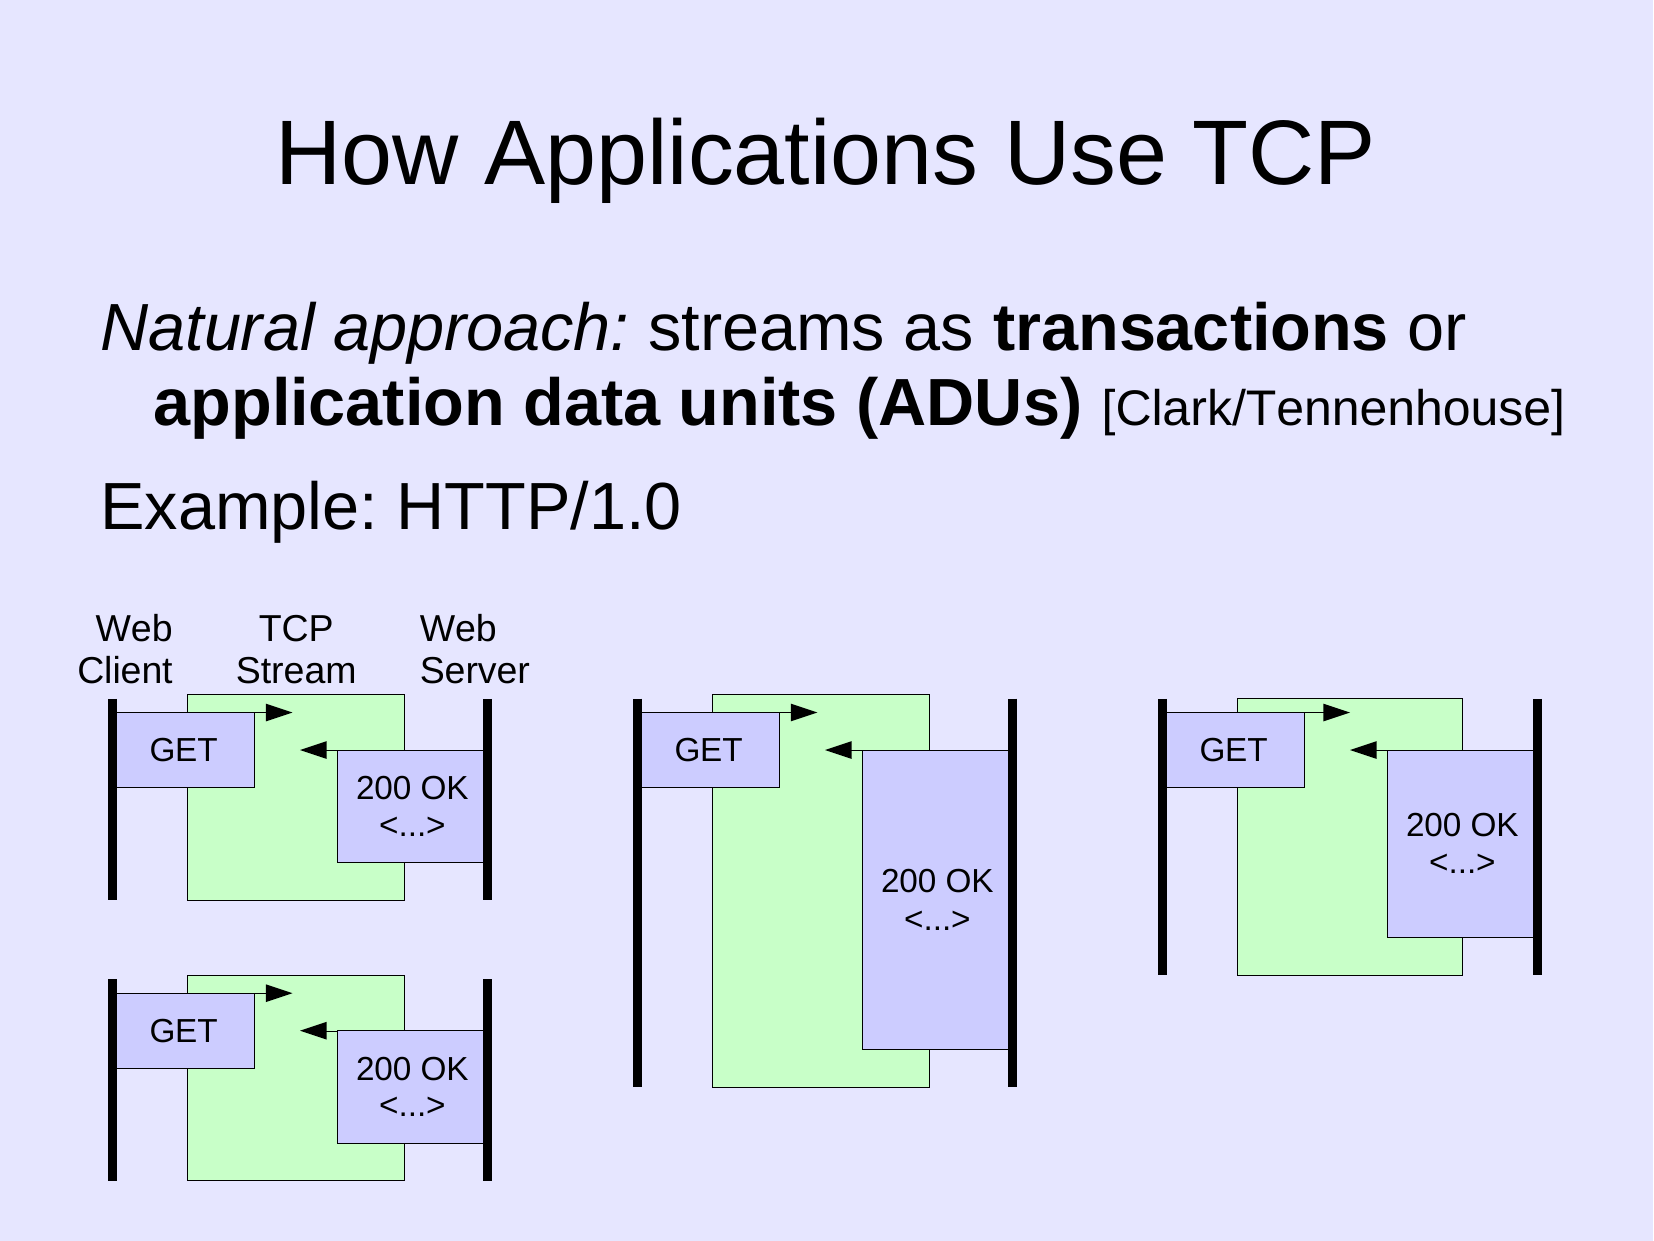

# How Applications Use TCP
Natural approach: streams as transactions or
application data units (ADUs) [Clark/Tennenhouse]
Example: HTTP/1.0
Web
Client
TCP
Stream
Web
Server
GET
200 OK
<...>
GET
200 OK
<...>
GET
200 OK
<...>
GET
200 OK
<...>